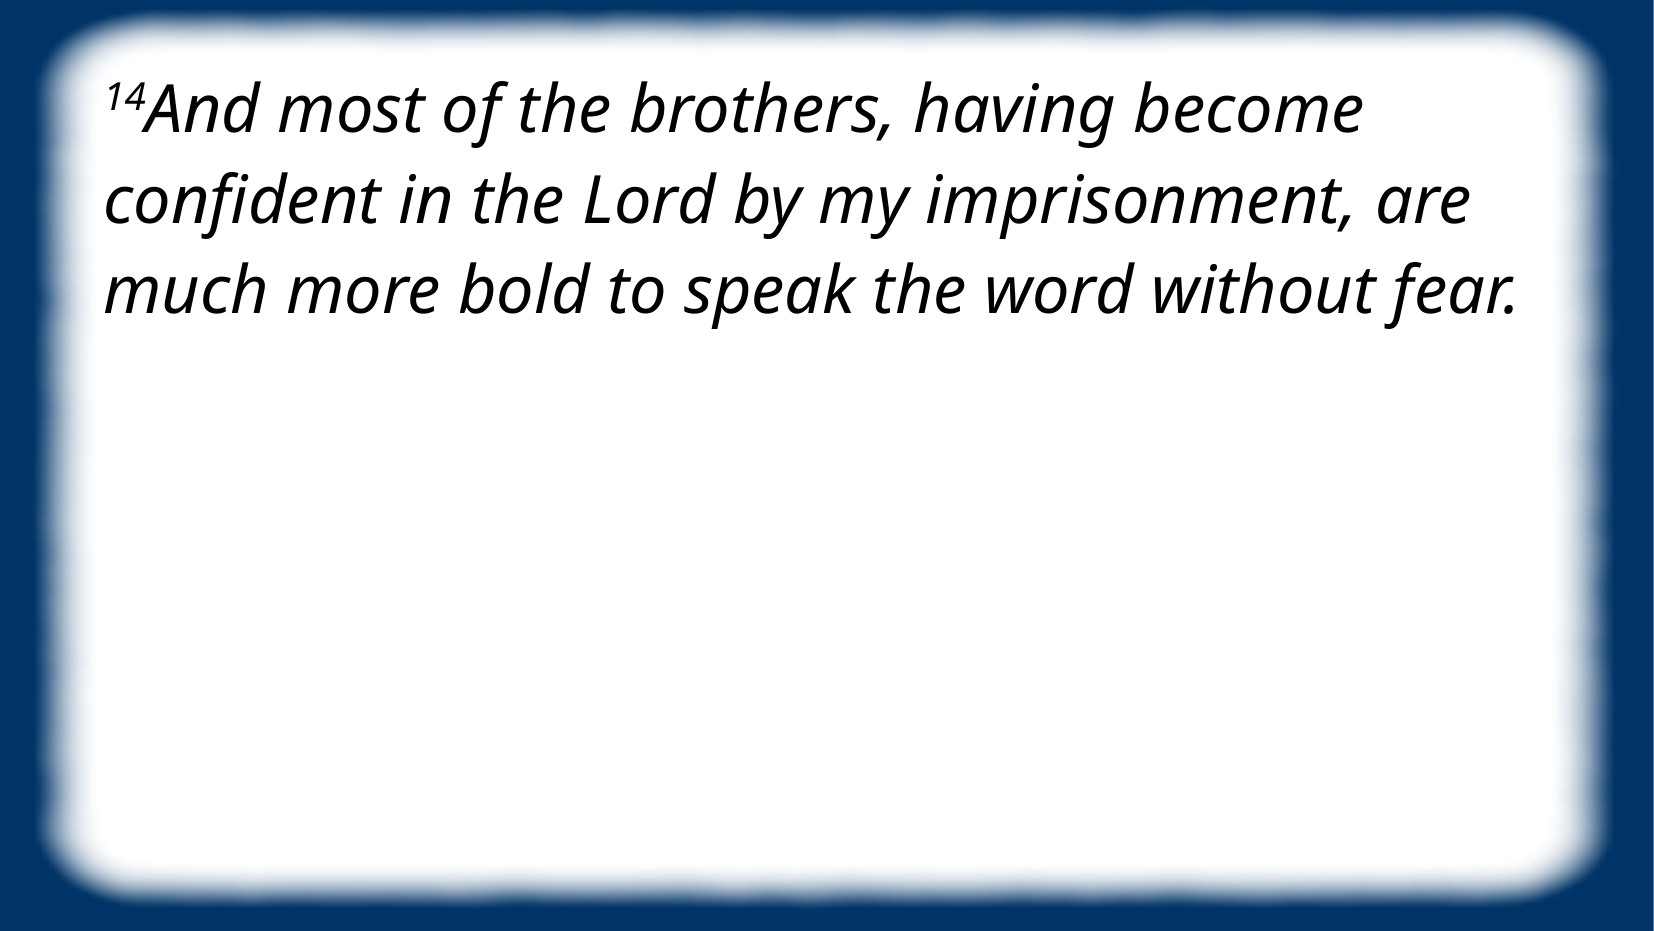

14And most of the brothers, having become confident in the Lord by my imprisonment, are much more bold to speak the word without fear.